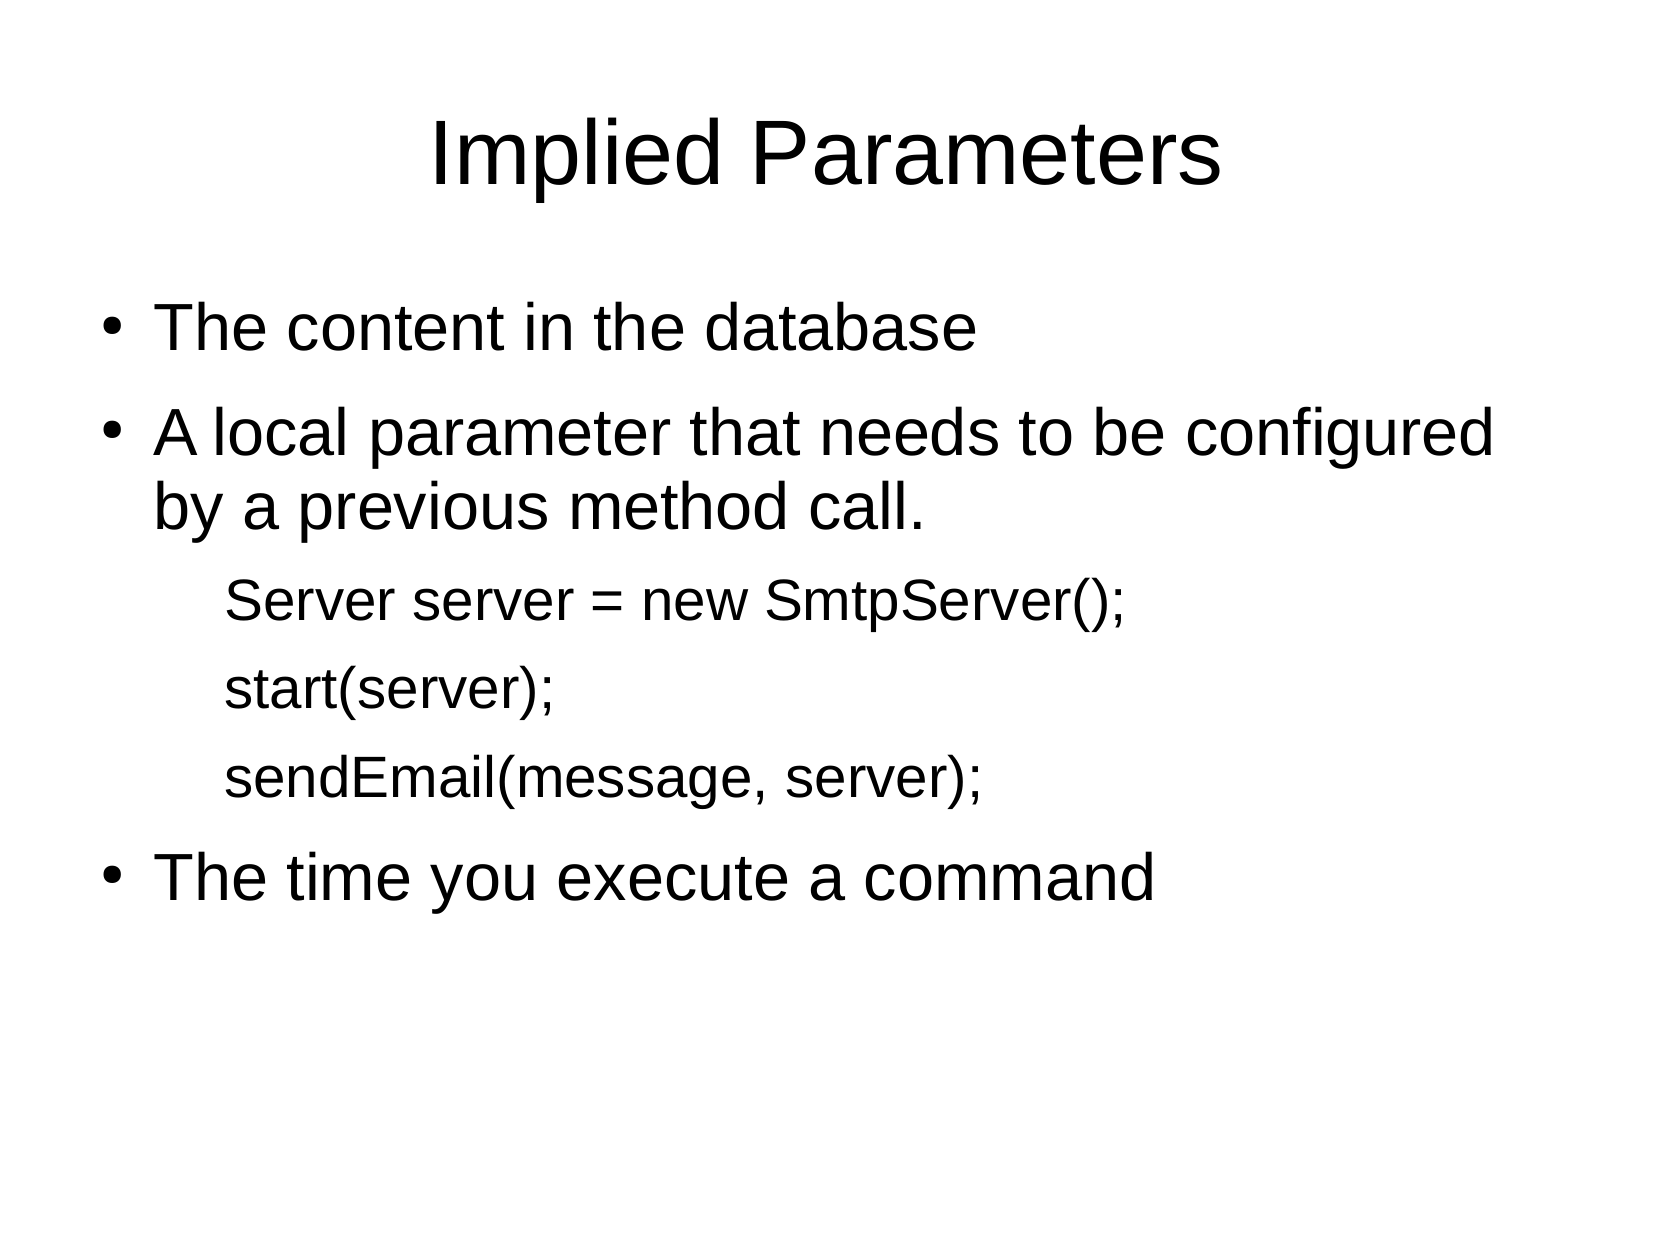

# Implied Parameters
The content in the database
A local parameter that needs to be configured by a previous method call.
Server server = new SmtpServer();
start(server);
sendEmail(message, server);
The time you execute a command